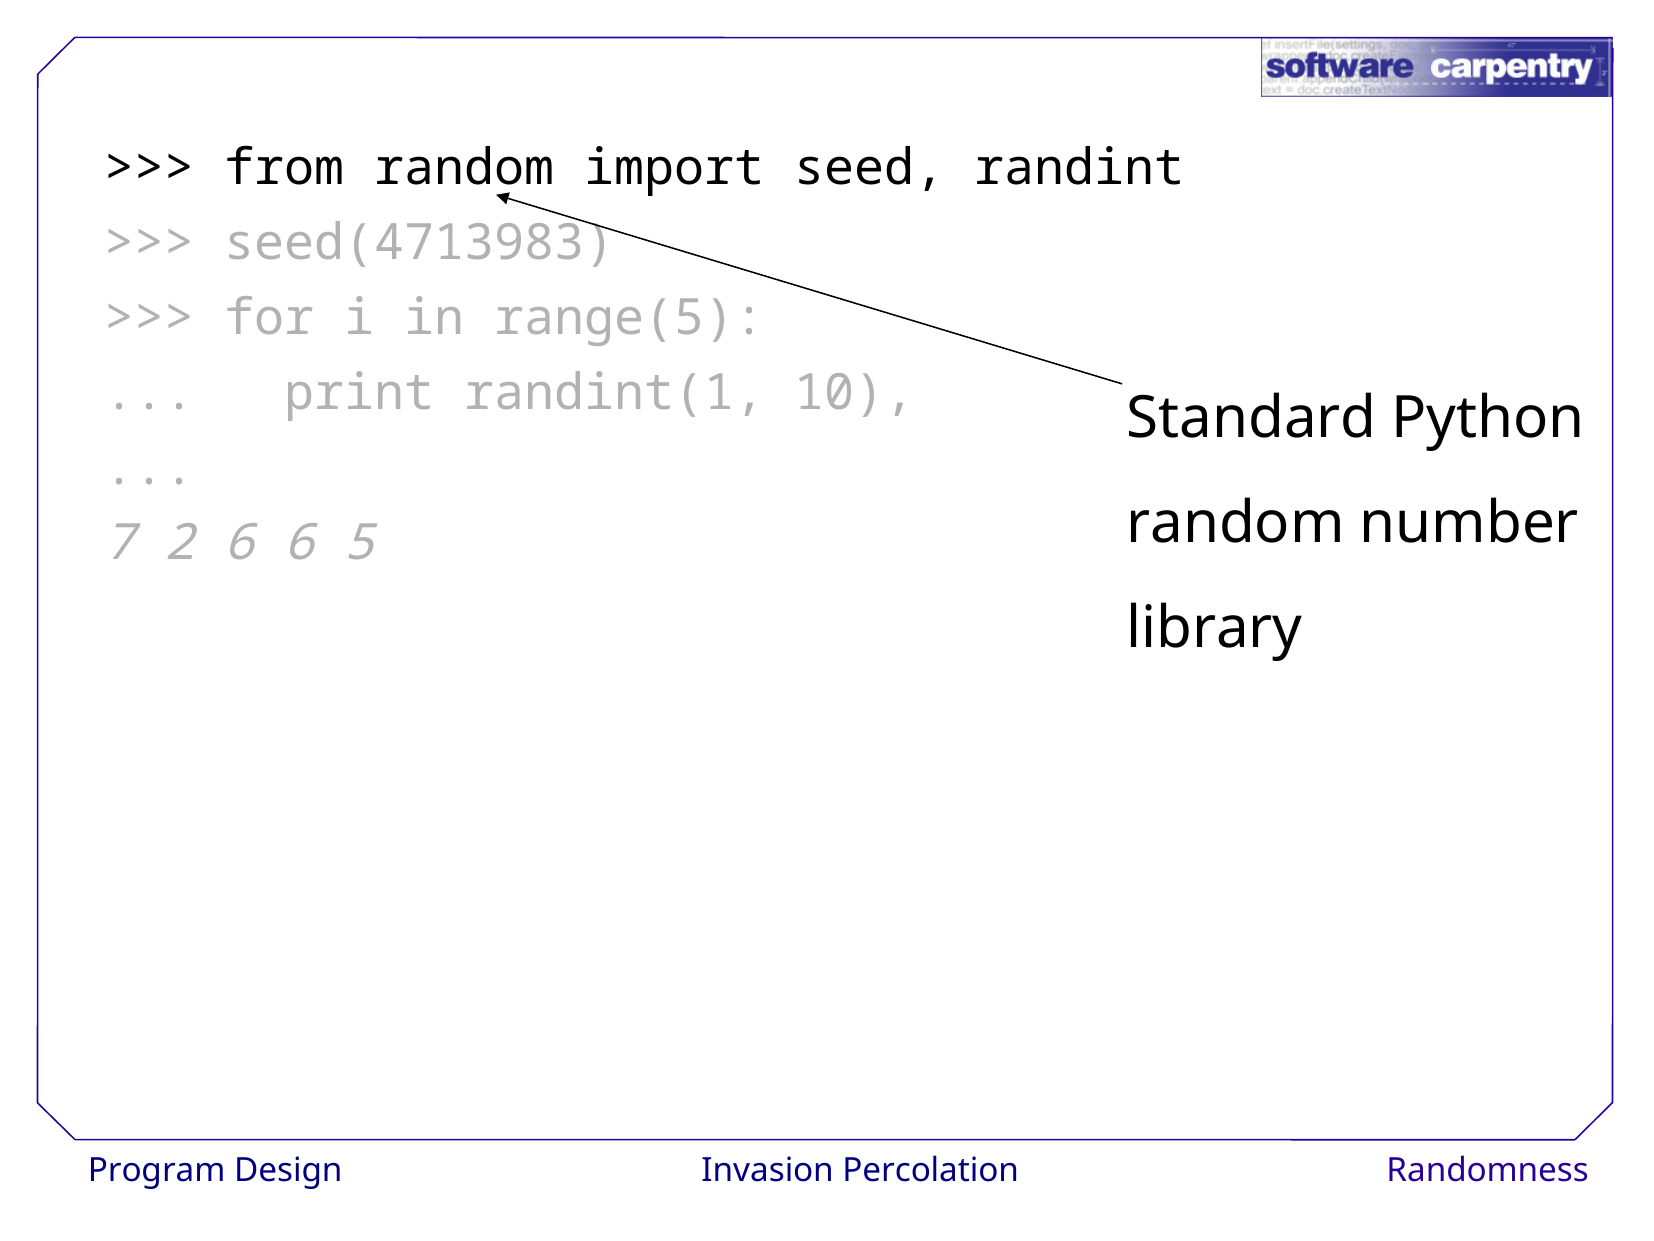

>>> from random import seed, randint
>>> seed(4713983)
>>> for i in range(5):
... print randint(1, 10),
...
7 2 6 6 5
Standard Python
random number
library